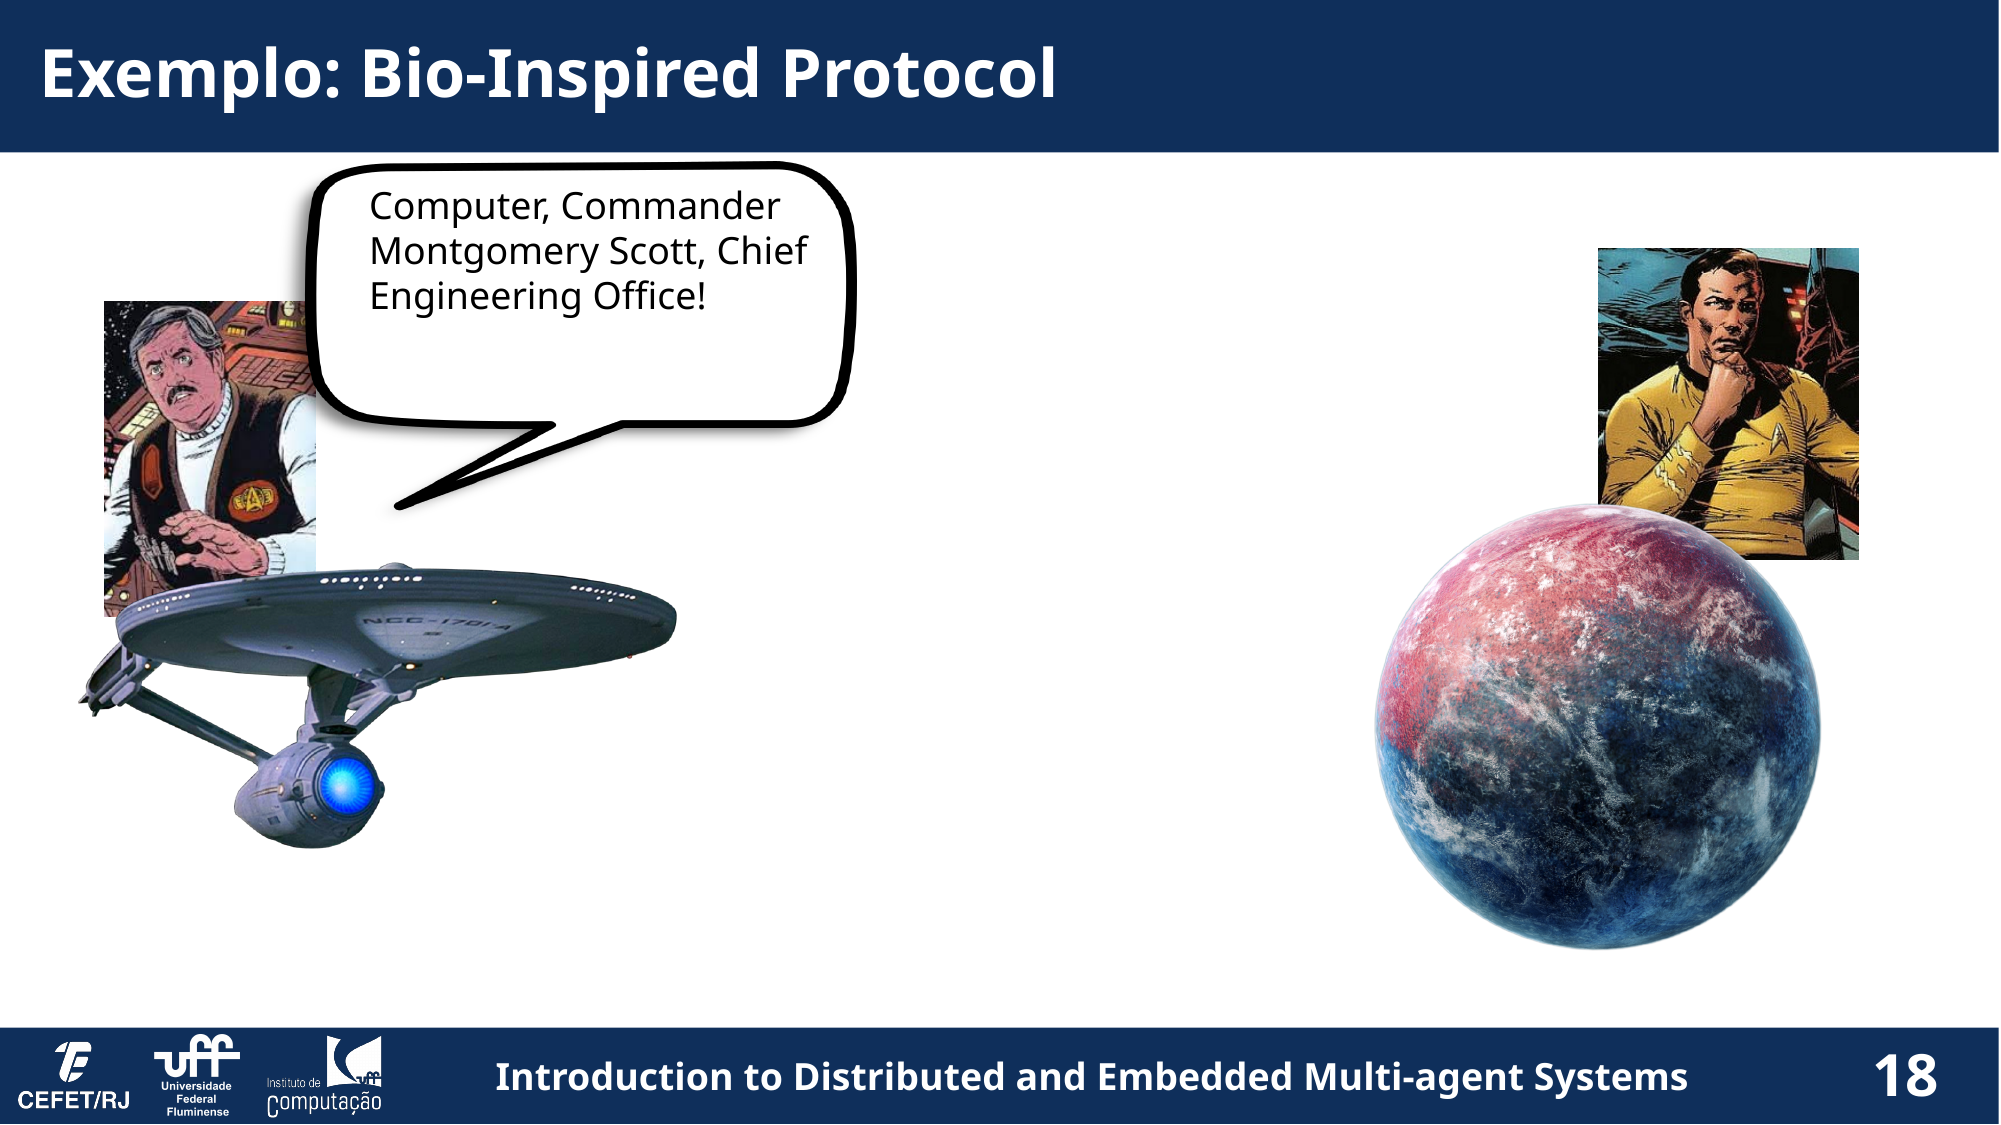

Exemplo: Bio-Inspired Protocol
Computer, Commander Montgomery Scott, Chief Engineering Office!